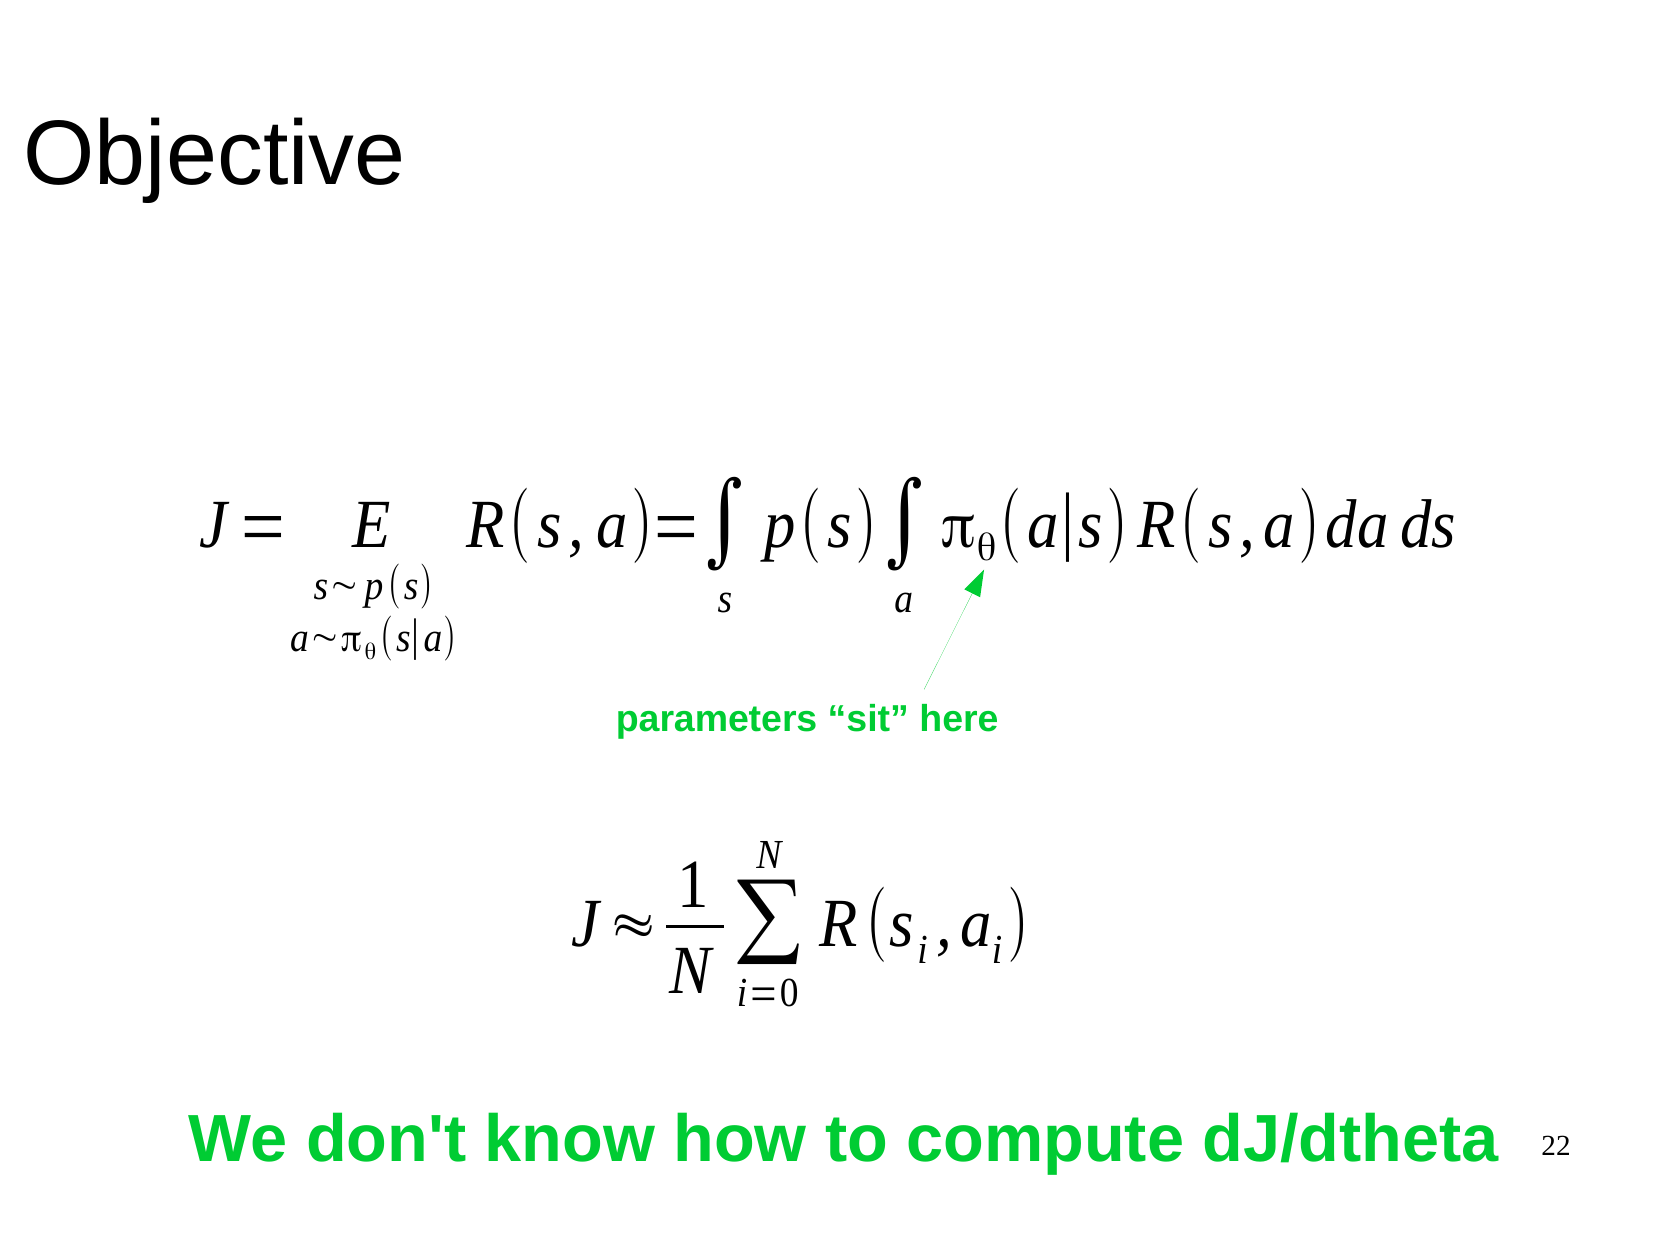

# Objective
parameters “sit” here
We don't know how to compute dJ/dtheta
22